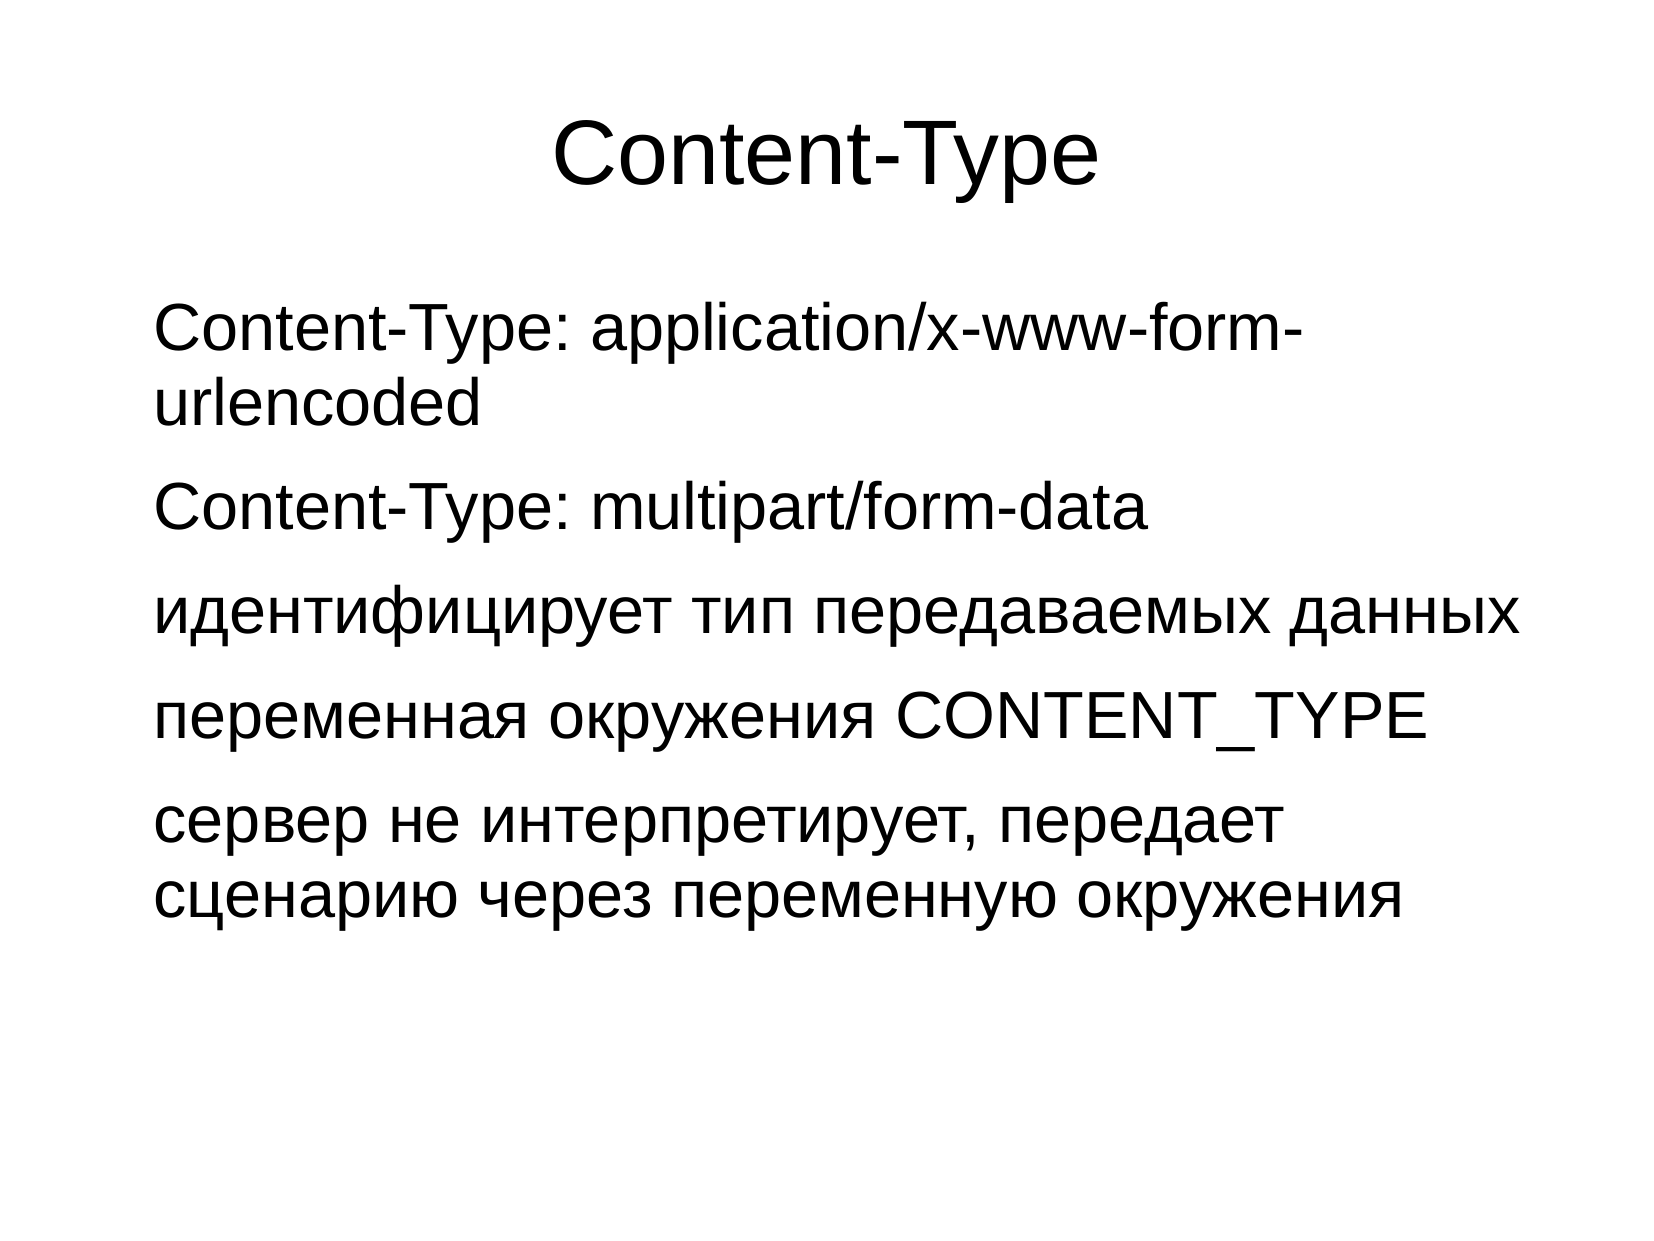

# Content-Type
Content-Type: application/x-www-form-urlencoded
Content-Type: multipart/form-data
идентифицирует тип передаваемых данных
переменная окружения CONTENT_TYPE
сервер не интерпретирует, передает сценарию через переменную окружения